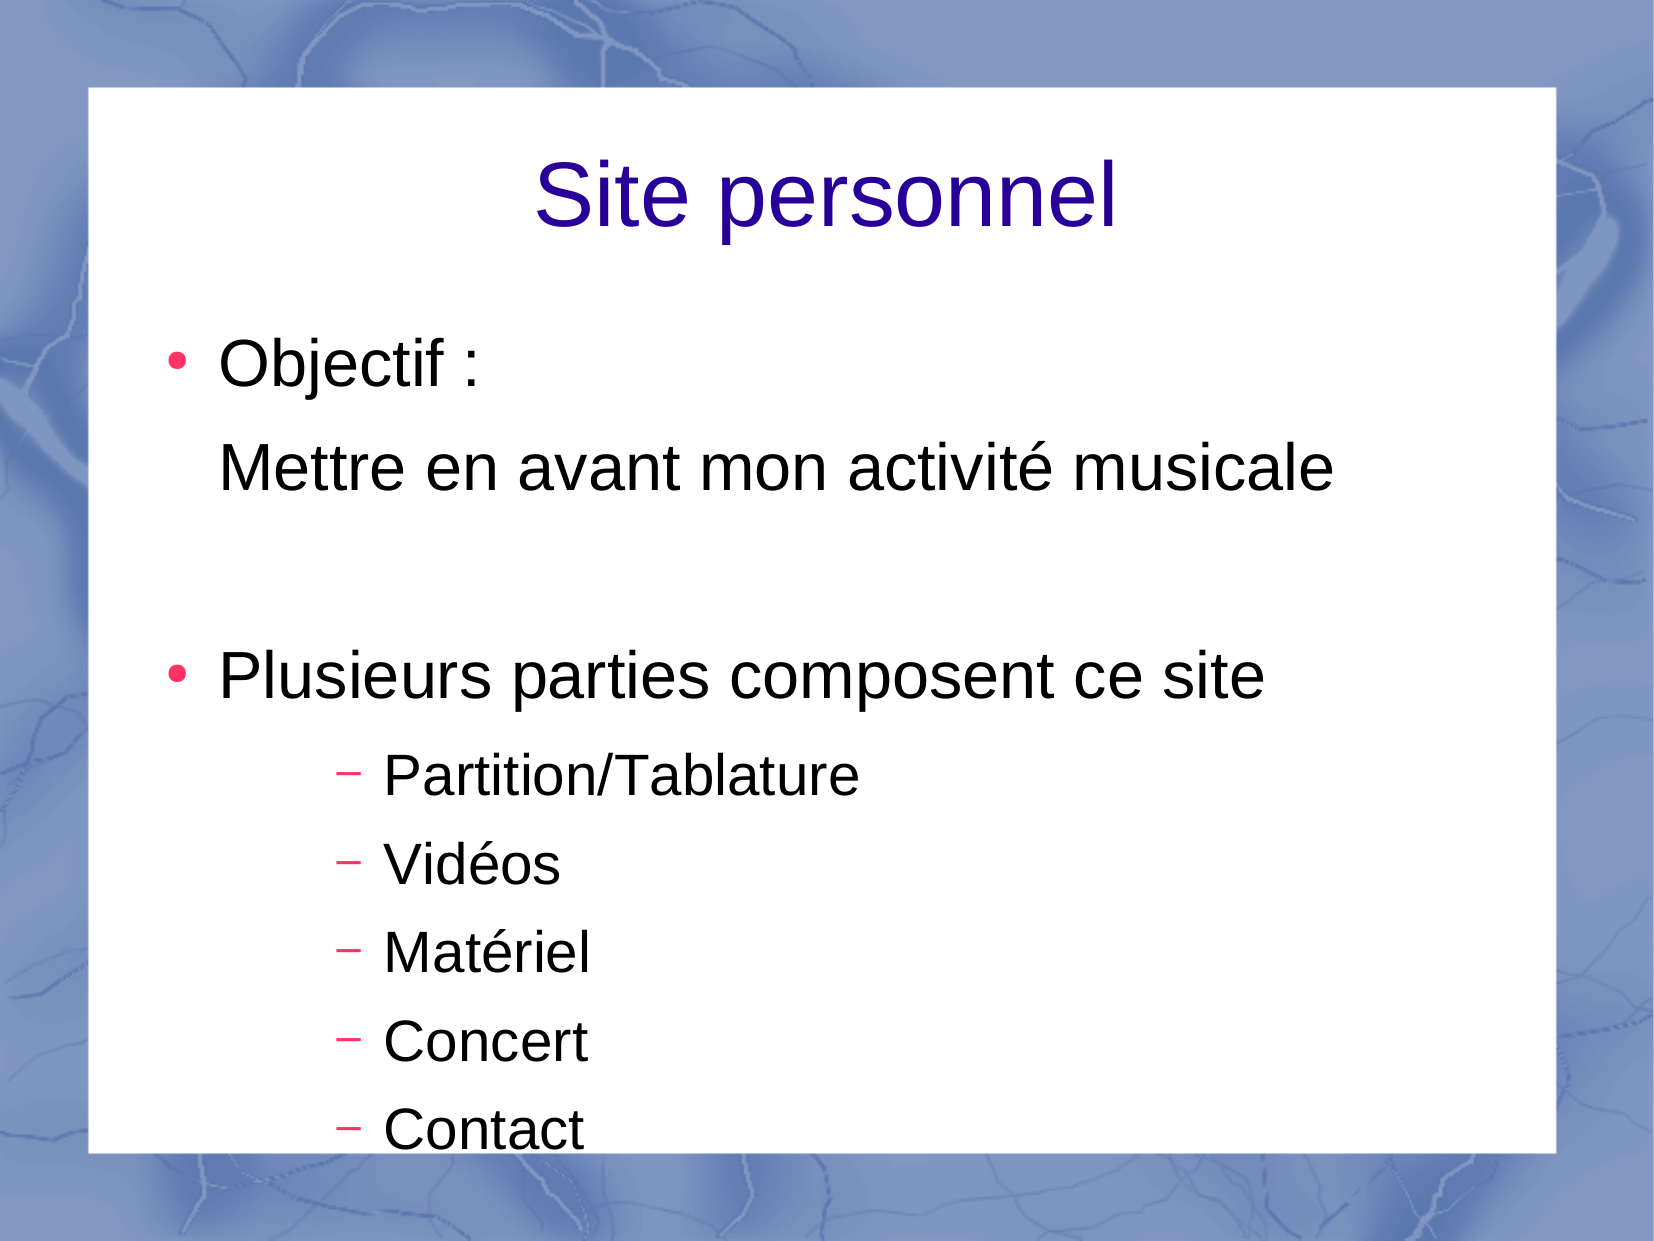

# Site personnel
Objectif :
Mettre en avant mon activité musicale
Plusieurs parties composent ce site
Partition/Tablature
Vidéos
Matériel
Concert
Contact